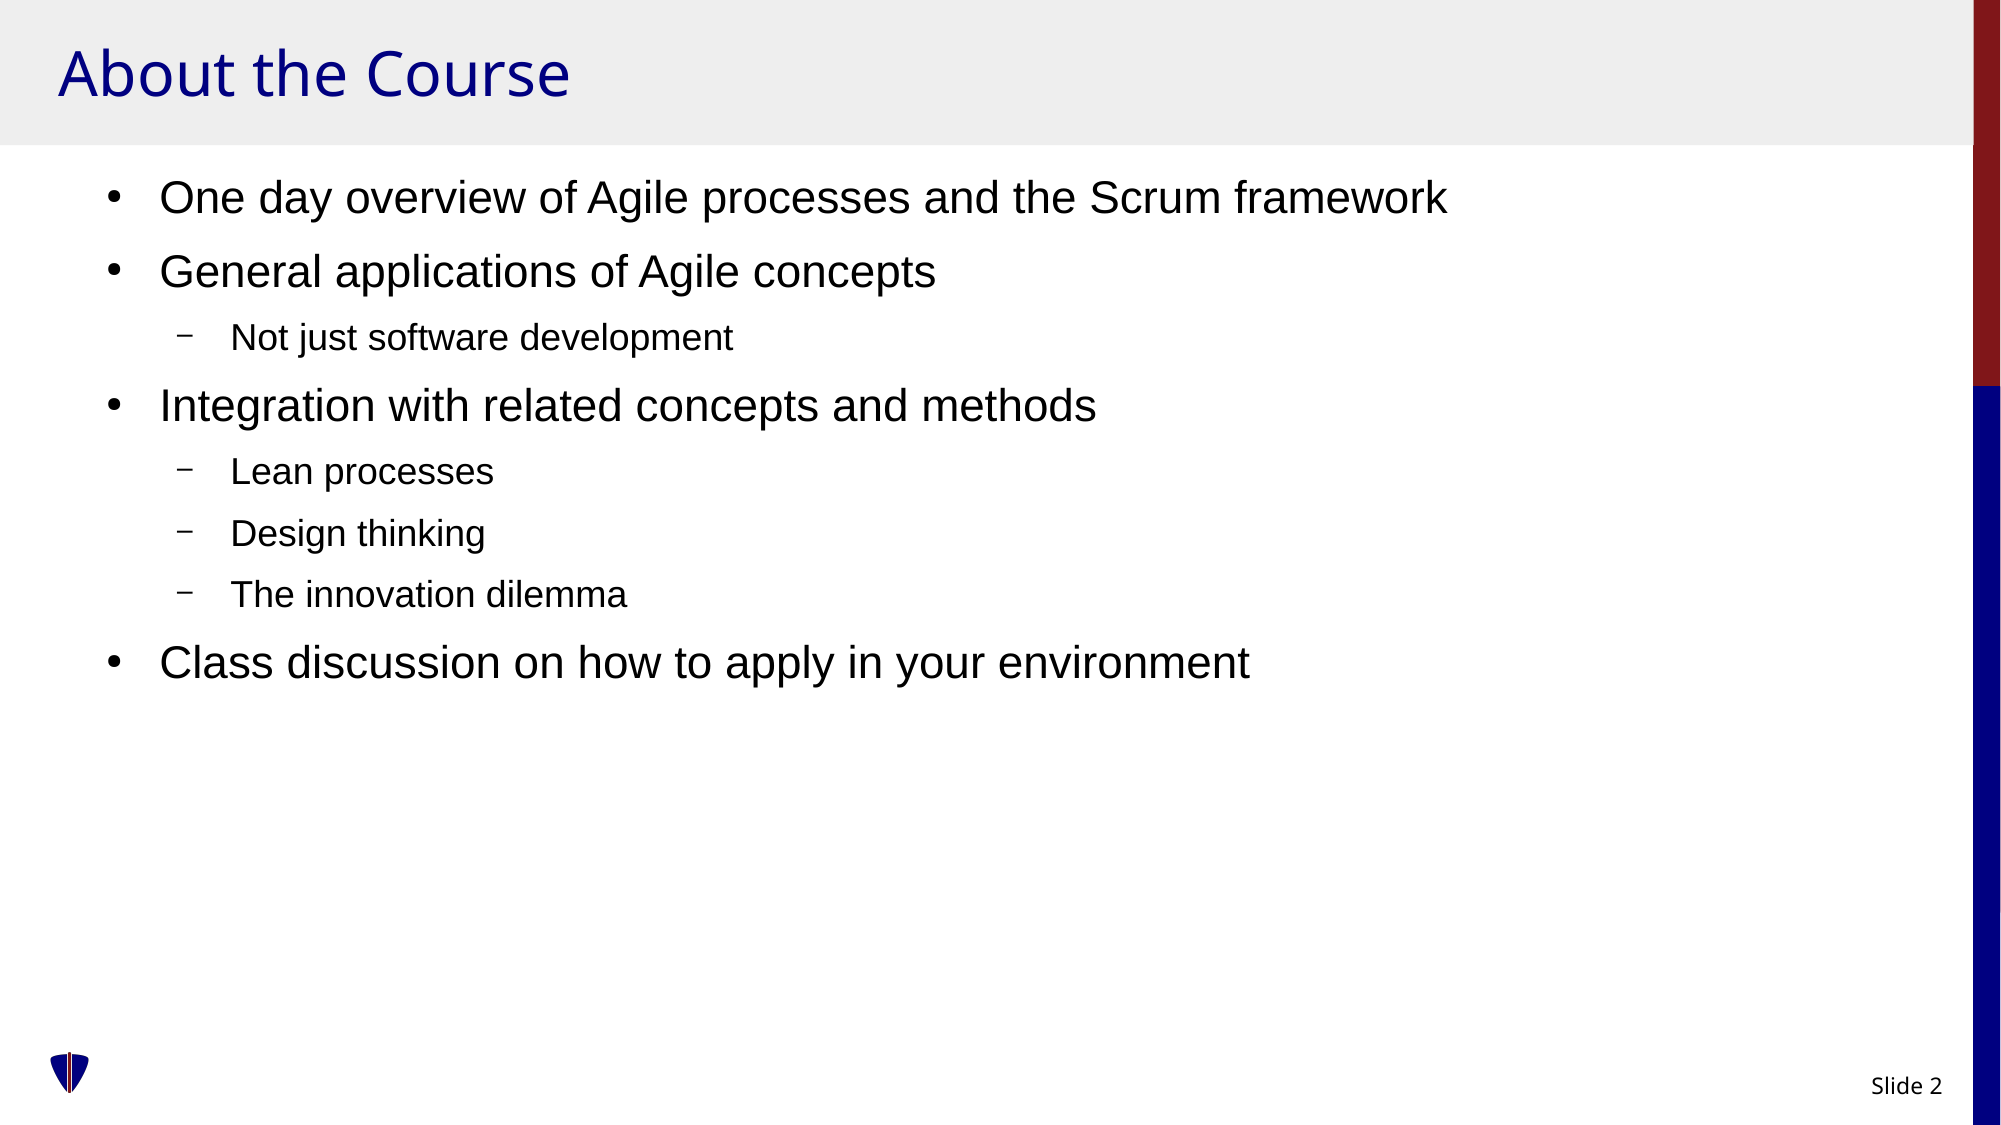

# About the Course
One day overview of Agile processes and the Scrum framework
General applications of Agile concepts
Not just software development
Integration with related concepts and methods
Lean processes
Design thinking
The innovation dilemma
Class discussion on how to apply in your environment